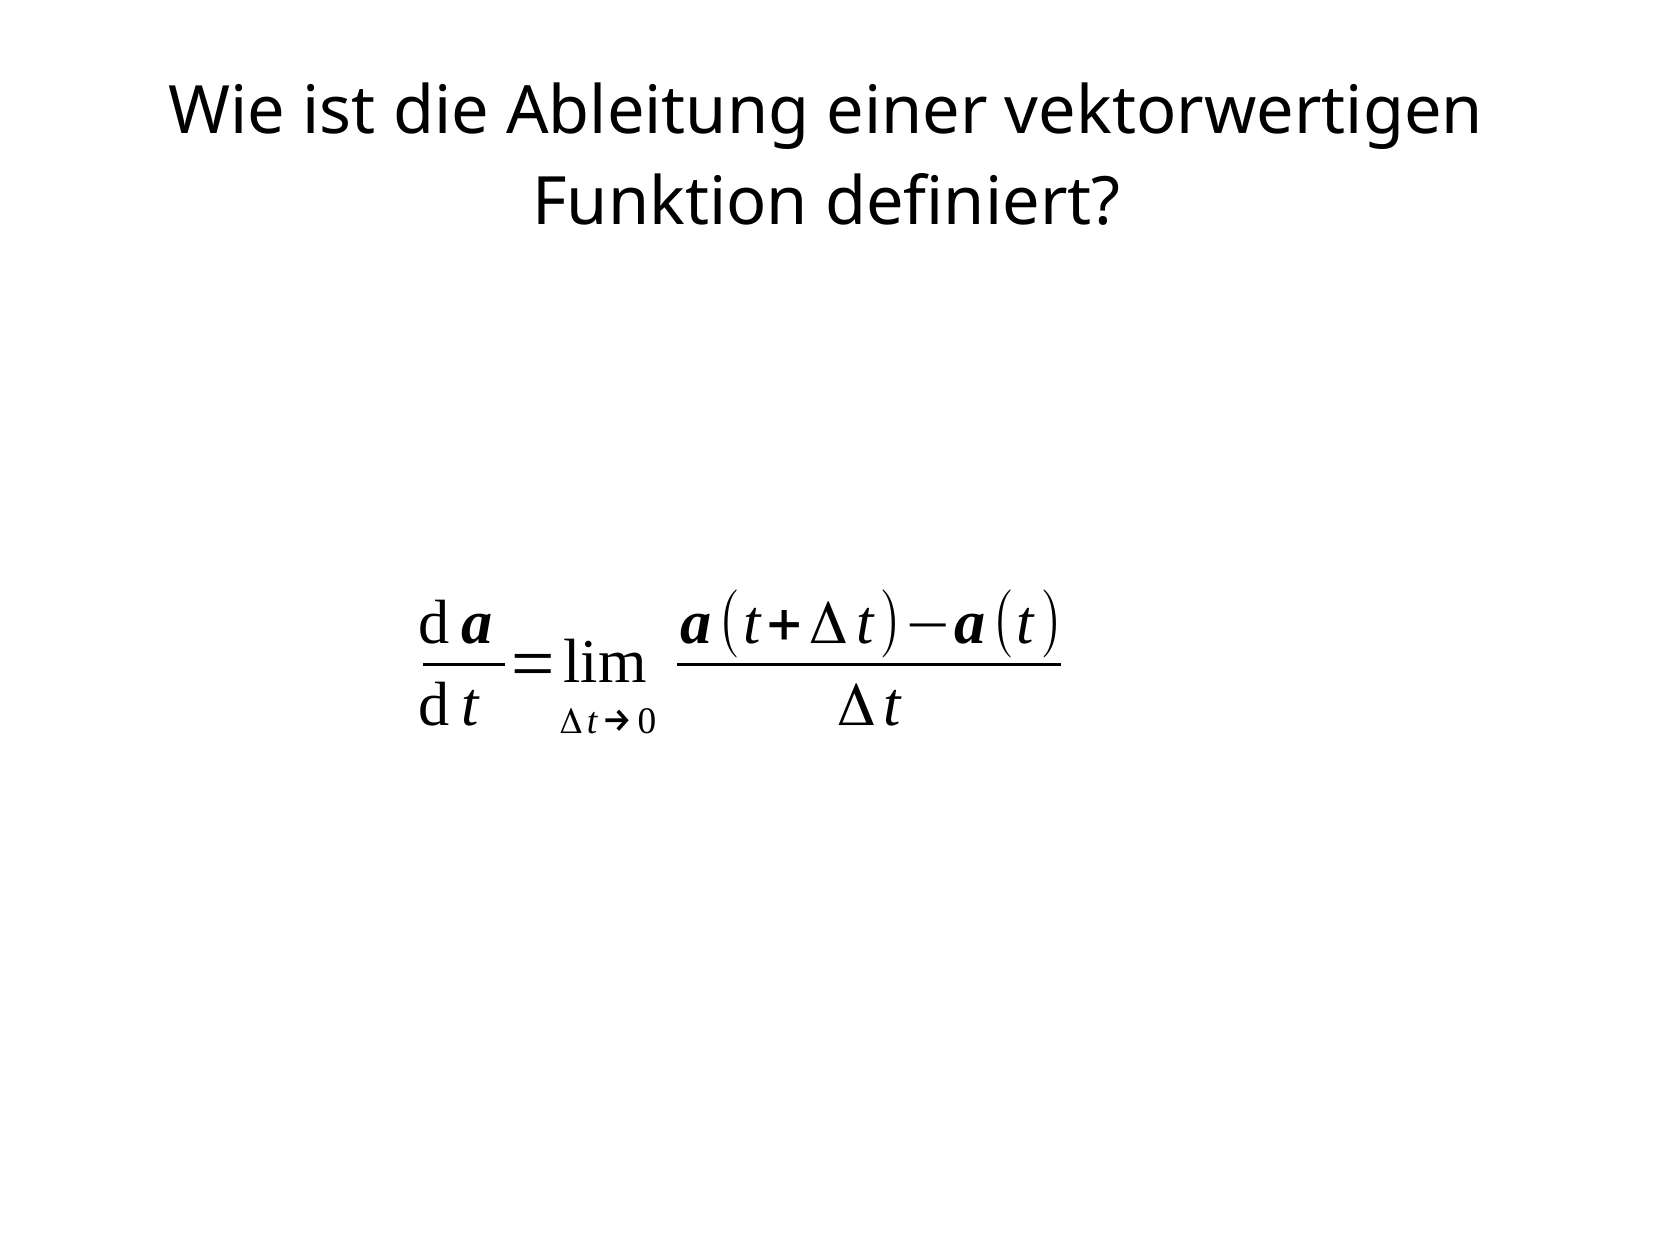

# Wie ist die Ableitung einer vektorwertigen Funktion definiert?